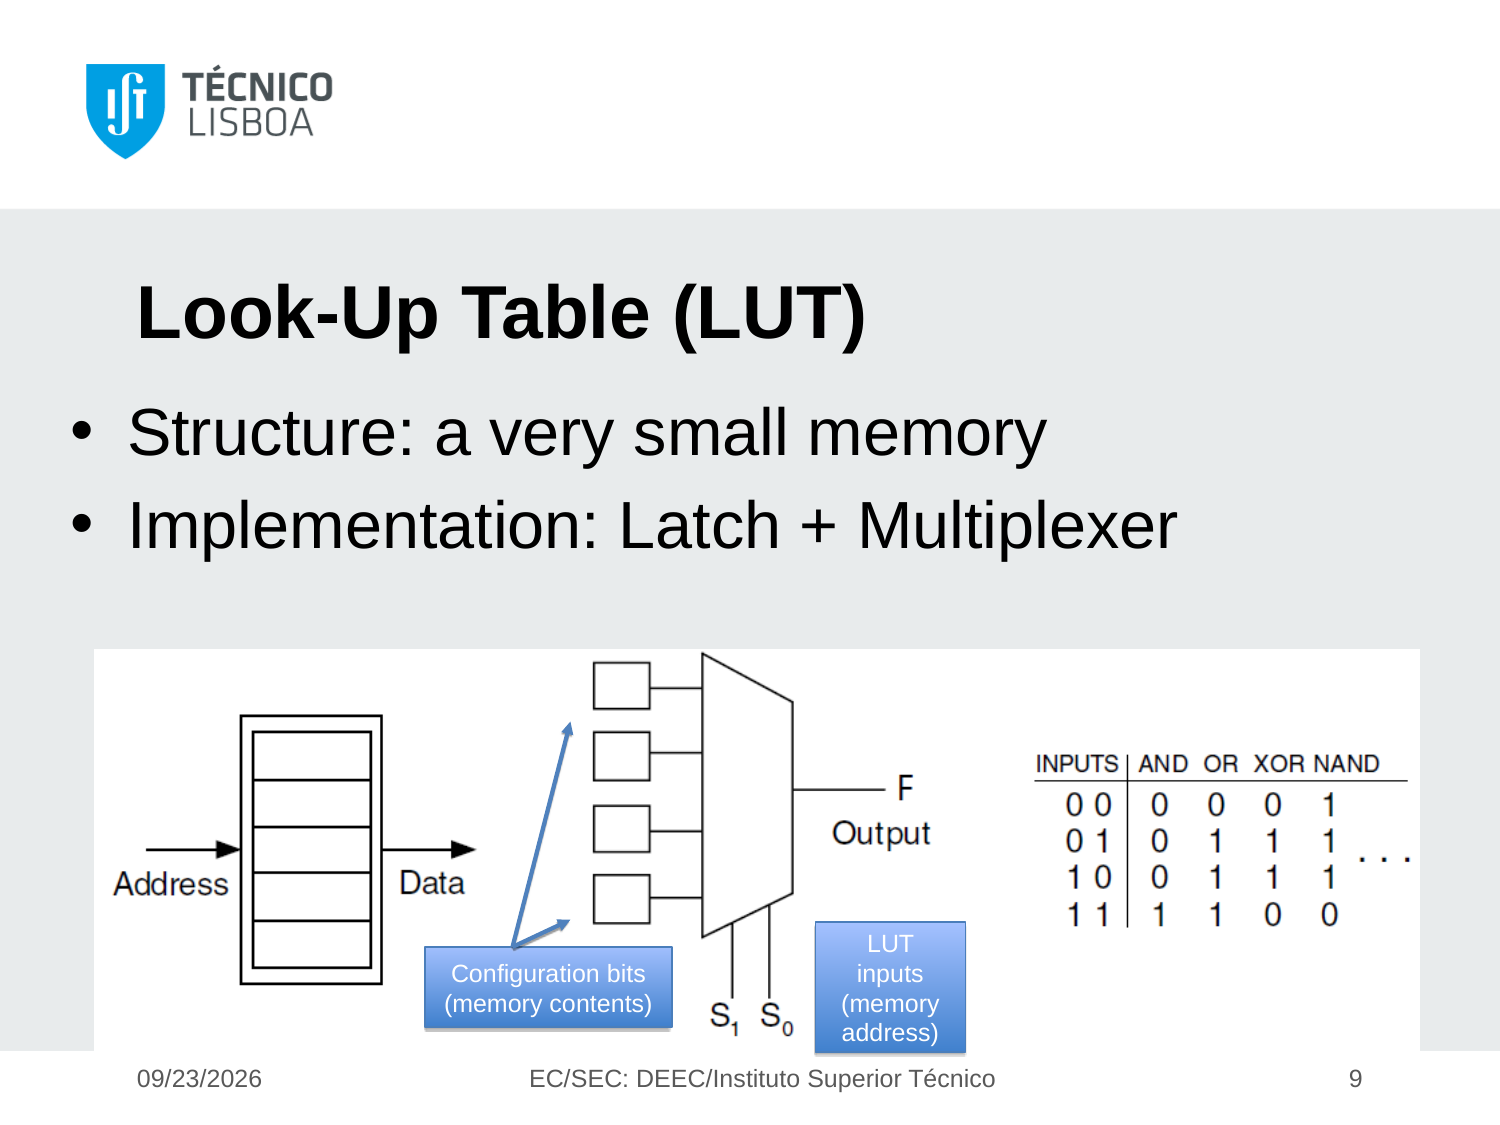

# Look-Up Table (LUT)
Structure: a very small memory
Implementation: Latch + Multiplexer
LUT inputs
(memory address)
Configuration bits (memory contents)
EC/SEC: DEEC/Instituto Superior Técnico